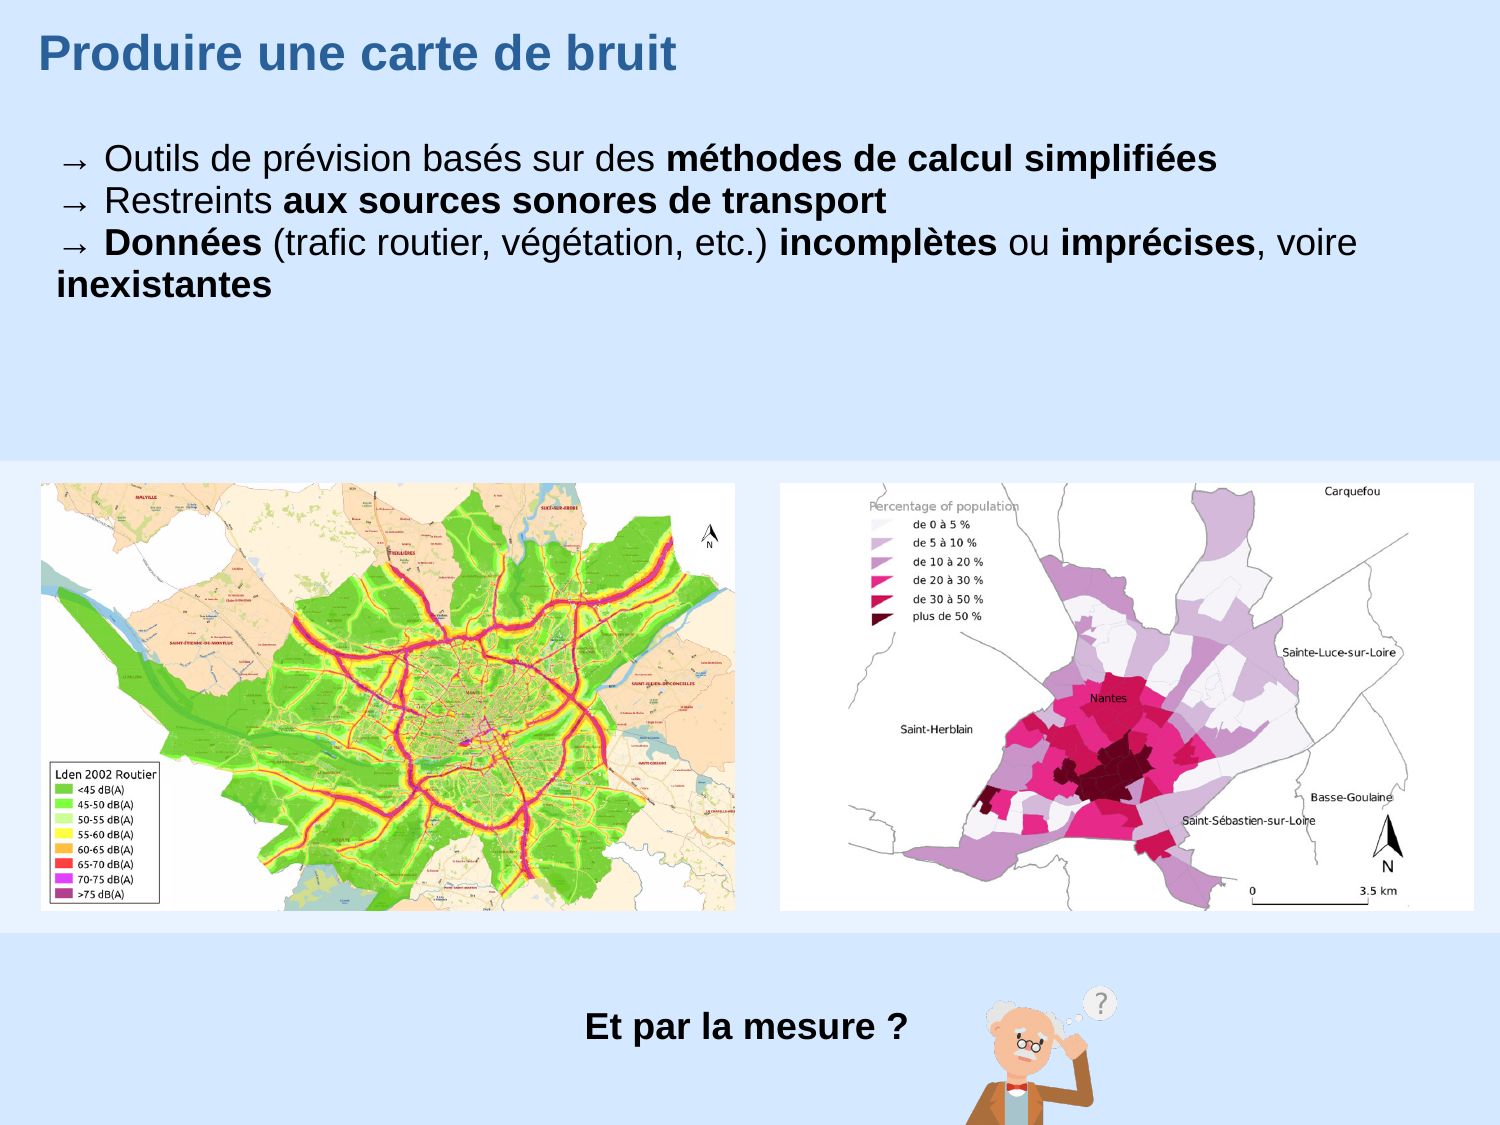

Produire une carte de bruit
→ Outils de prévision basés sur des méthodes de calcul simplifiées
→ Restreints aux sources sonores de transport
→ Données (trafic routier, végétation, etc.) incomplètes ou imprécises, voire inexistantes
Et par la mesure ?